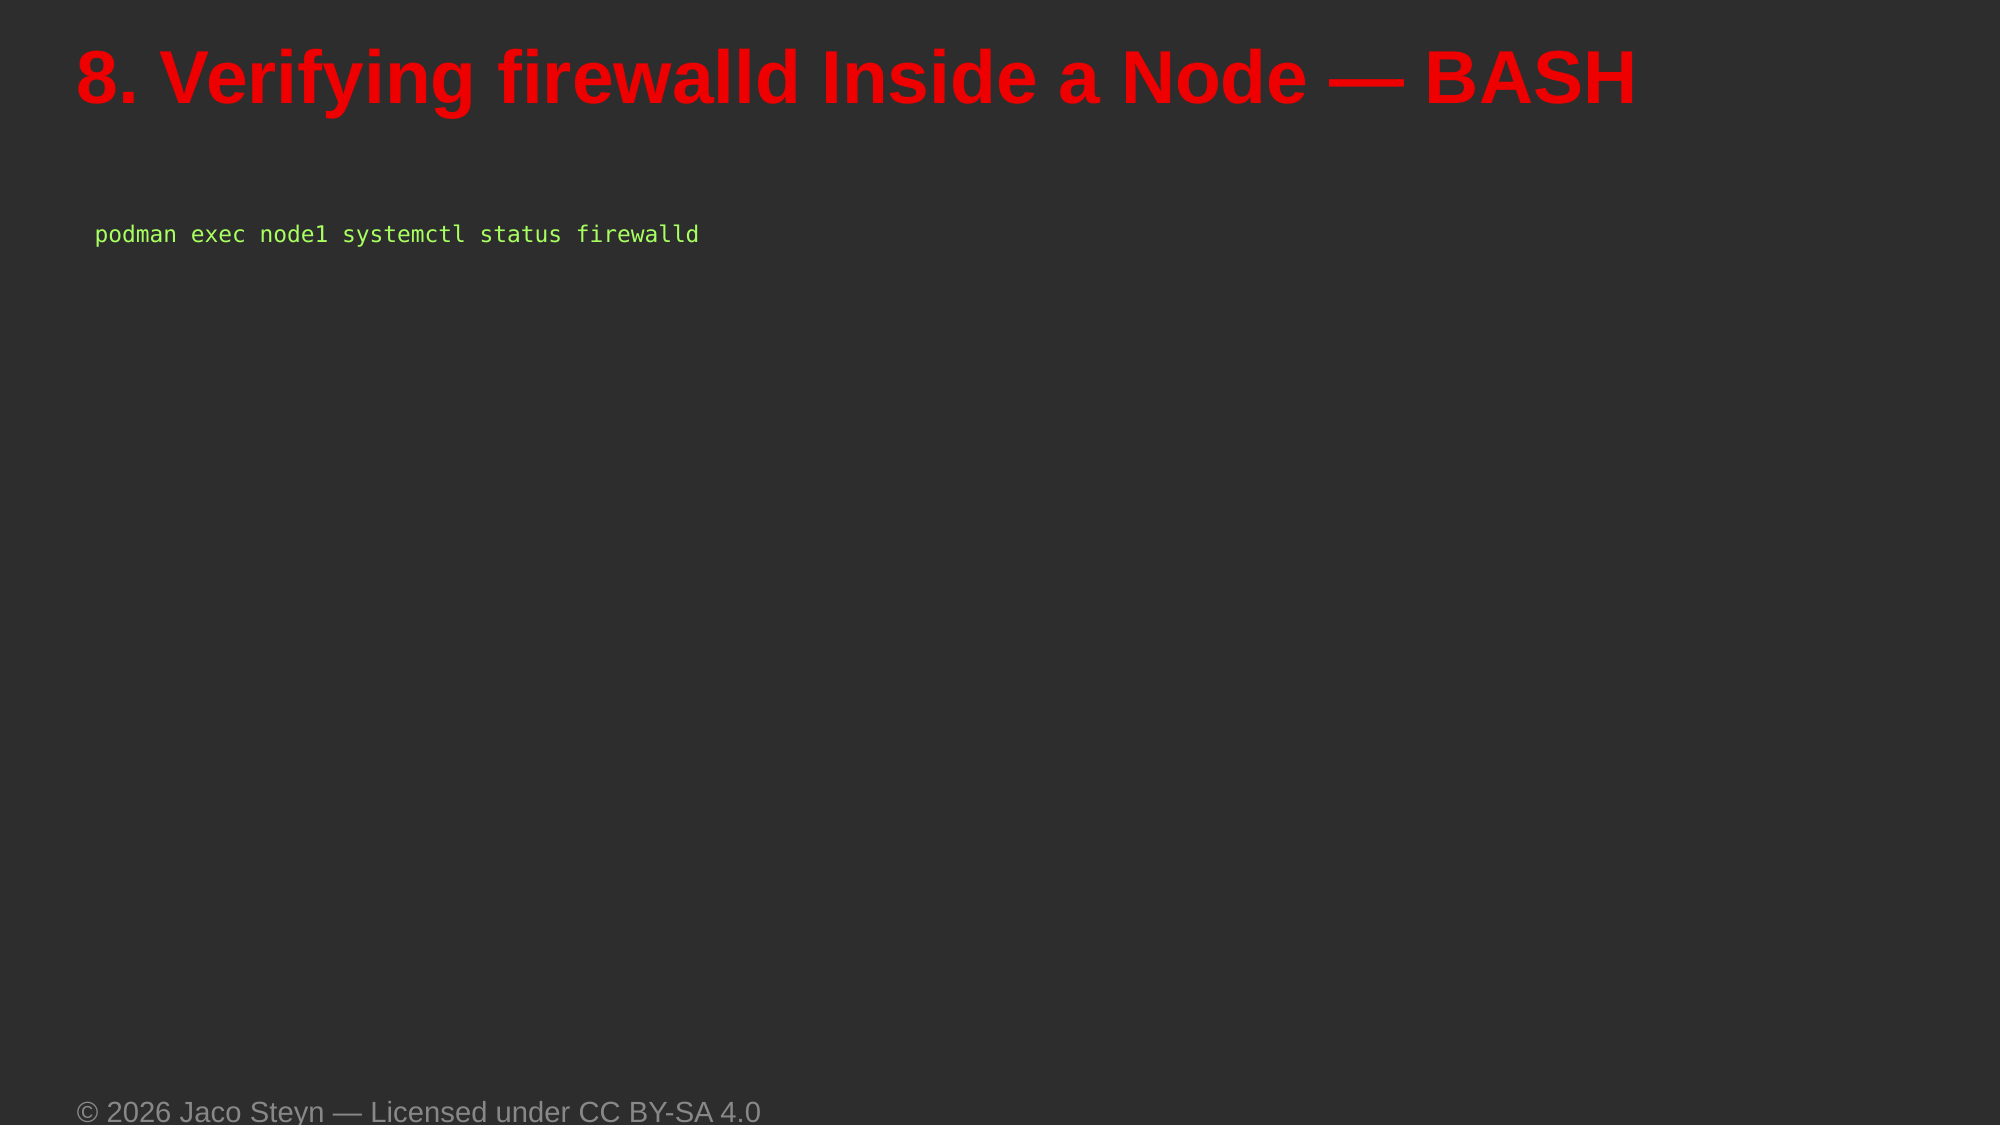

8. Verifying firewalld Inside a Node — BASH
podman exec node1 systemctl status firewalld
© 2026 Jaco Steyn — Licensed under CC BY-SA 4.0